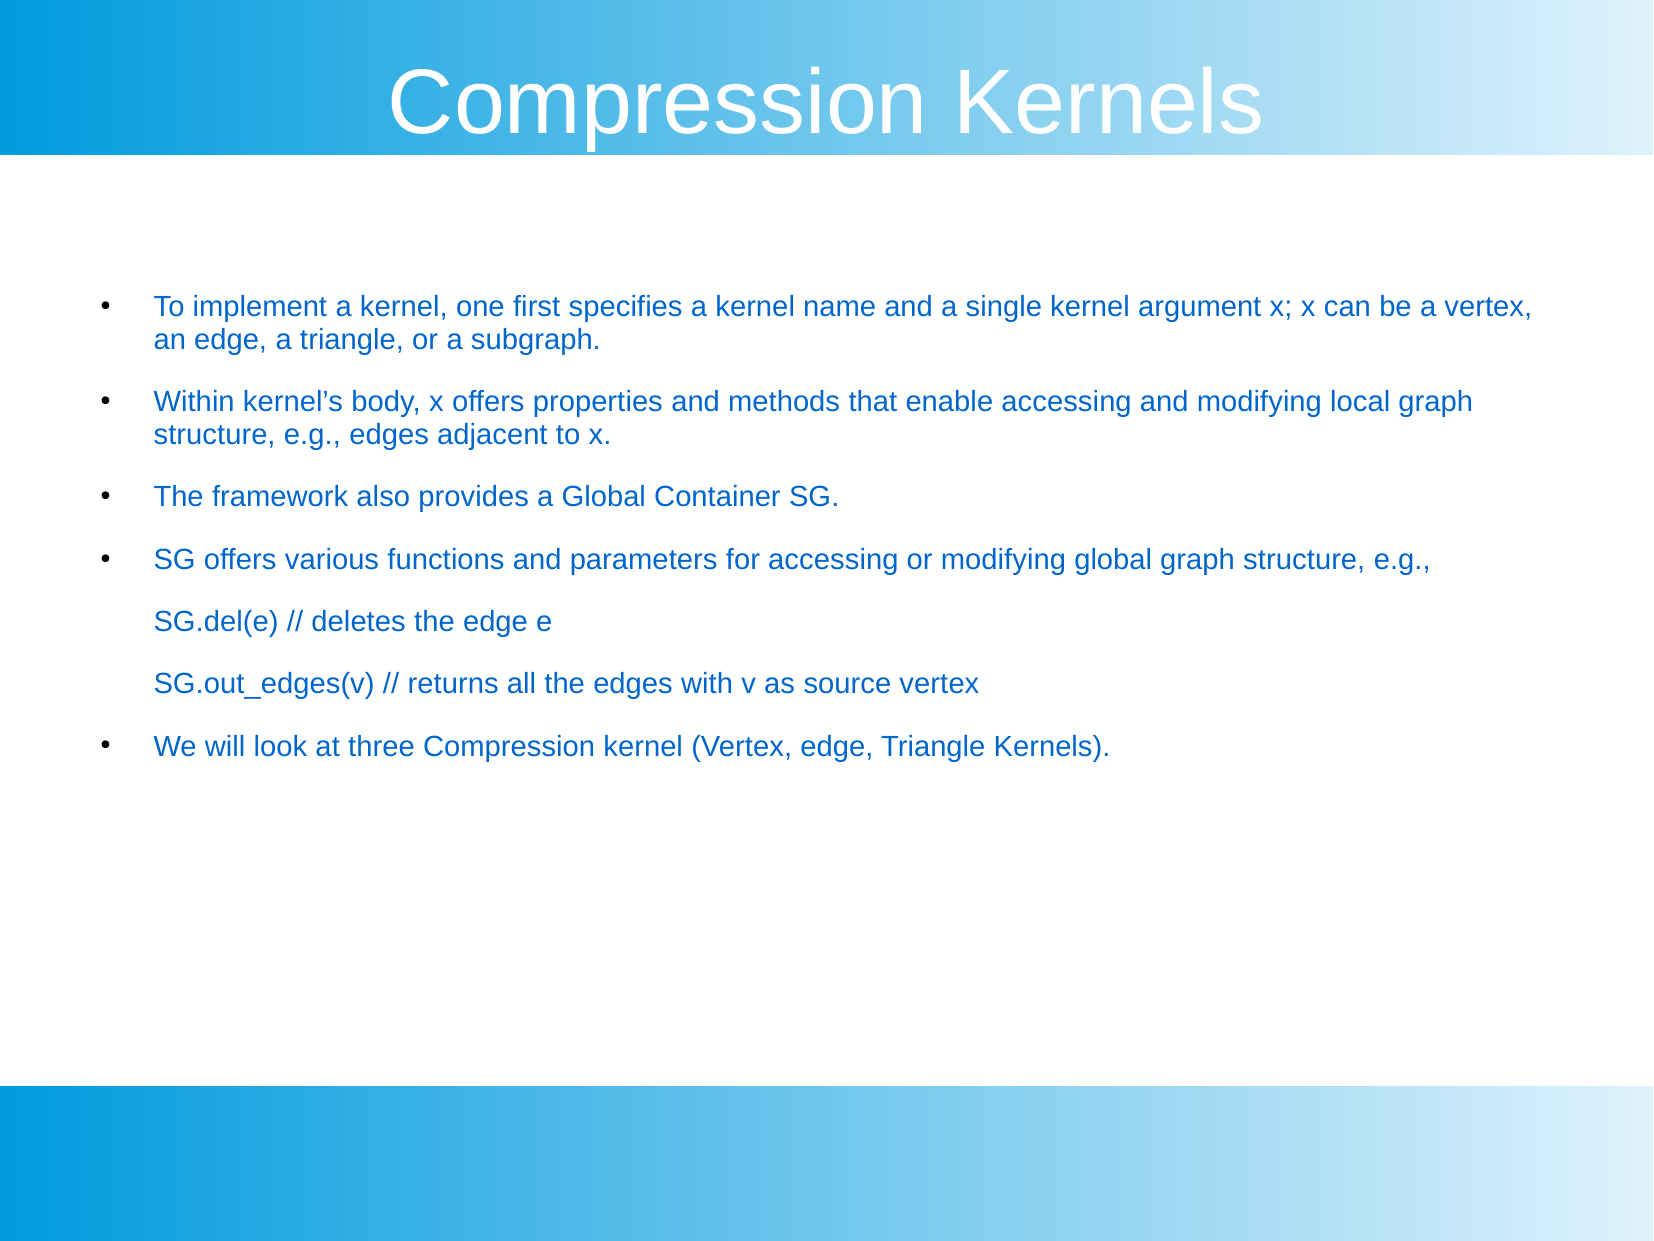

# Compression Kernels
To implement a kernel, one first specifies a kernel name and a single kernel argument x; x can be a vertex, an edge, a triangle, or a subgraph.
Within kernel’s body, x offers properties and methods that enable accessing and modifying local graph structure, e.g., edges adjacent to x.
The framework also provides a Global Container SG.
SG offers various functions and parameters for accessing or modifying global graph structure, e.g.,
SG.del(e) // deletes the edge e
SG.out_edges(v) // returns all the edges with v as source vertex
We will look at three Compression kernel (Vertex, edge, Triangle Kernels).